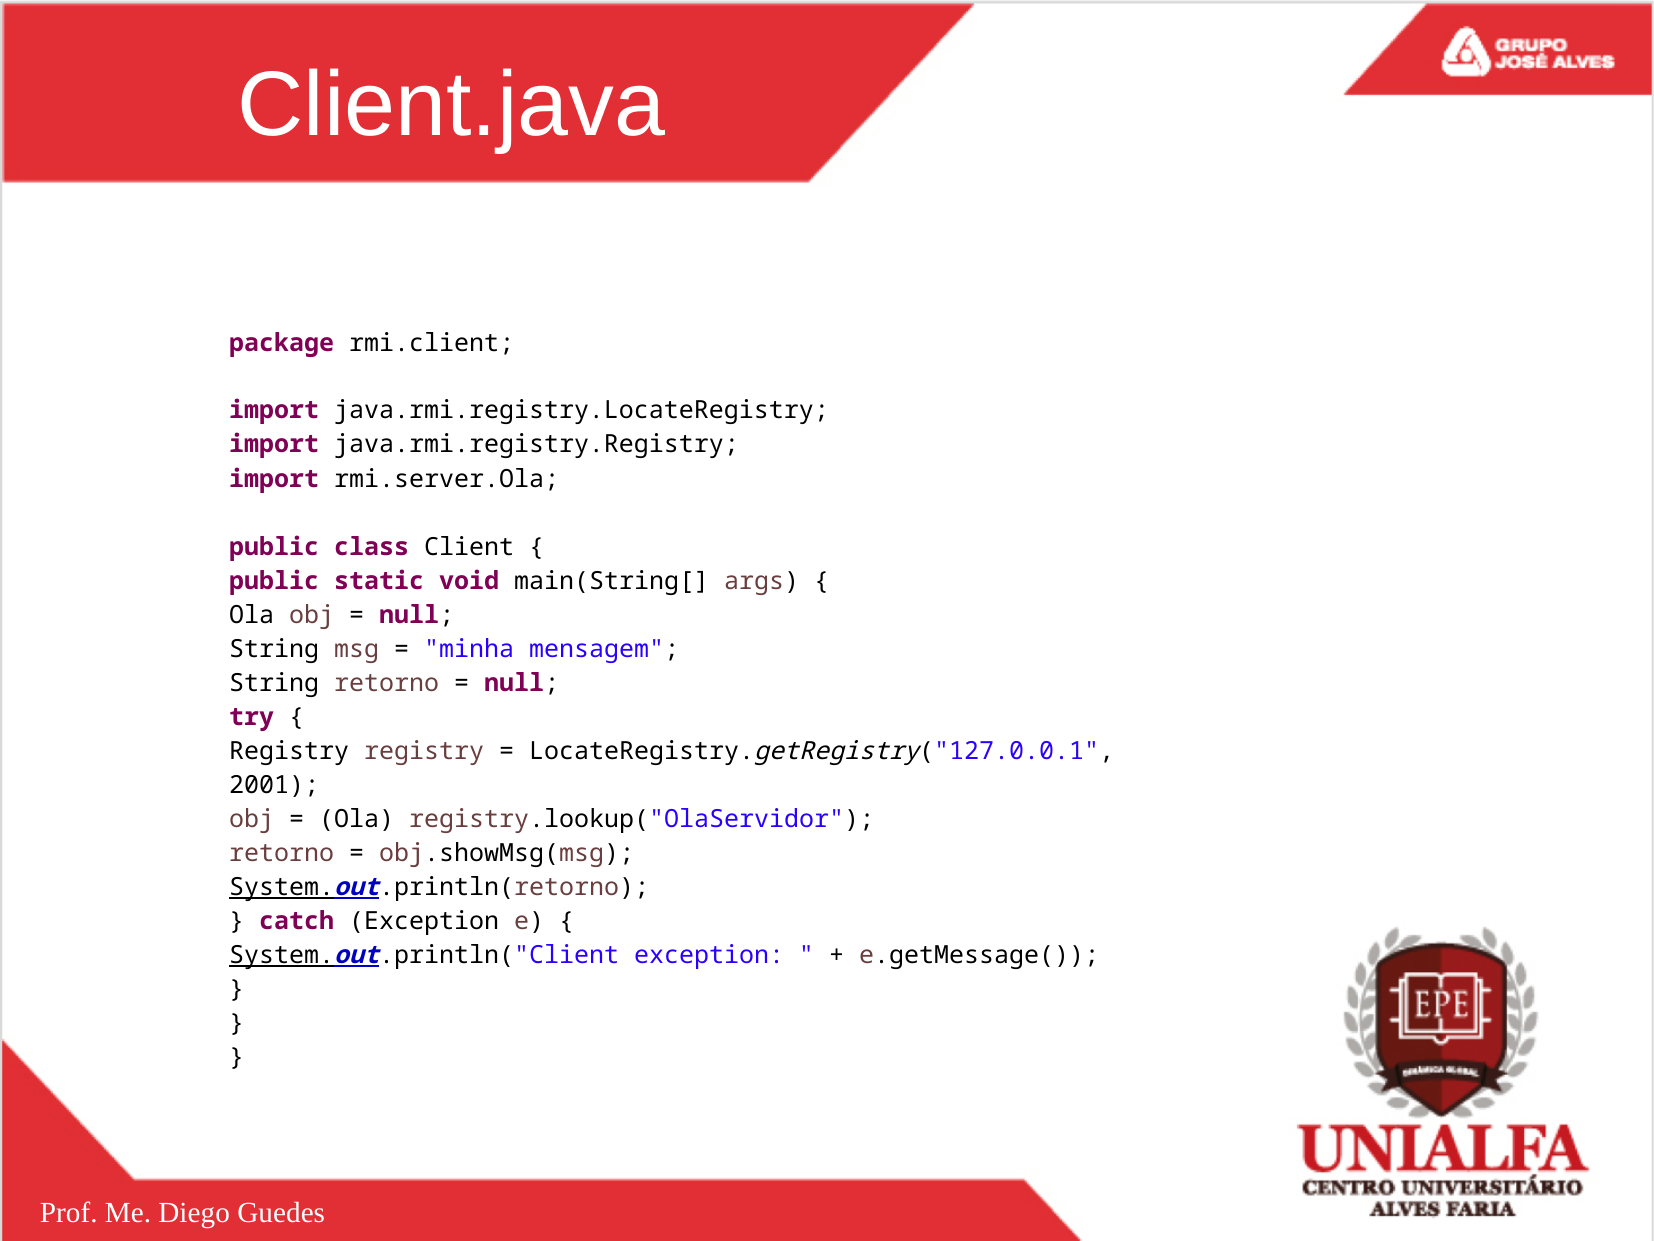

# Client.java
package rmi.client;
import java.rmi.registry.LocateRegistry;
import java.rmi.registry.Registry;
import rmi.server.Ola;
public class Client {
public static void main(String[] args) {
Ola obj = null;
String msg = "minha mensagem";
String retorno = null;
try {
Registry registry = LocateRegistry.getRegistry("127.0.0.1", 2001);
obj = (Ola) registry.lookup("OlaServidor");
retorno = obj.showMsg(msg);
System.out.println(retorno);
} catch (Exception e) {
System.out.println("Client exception: " + e.getMessage());
}
}
}